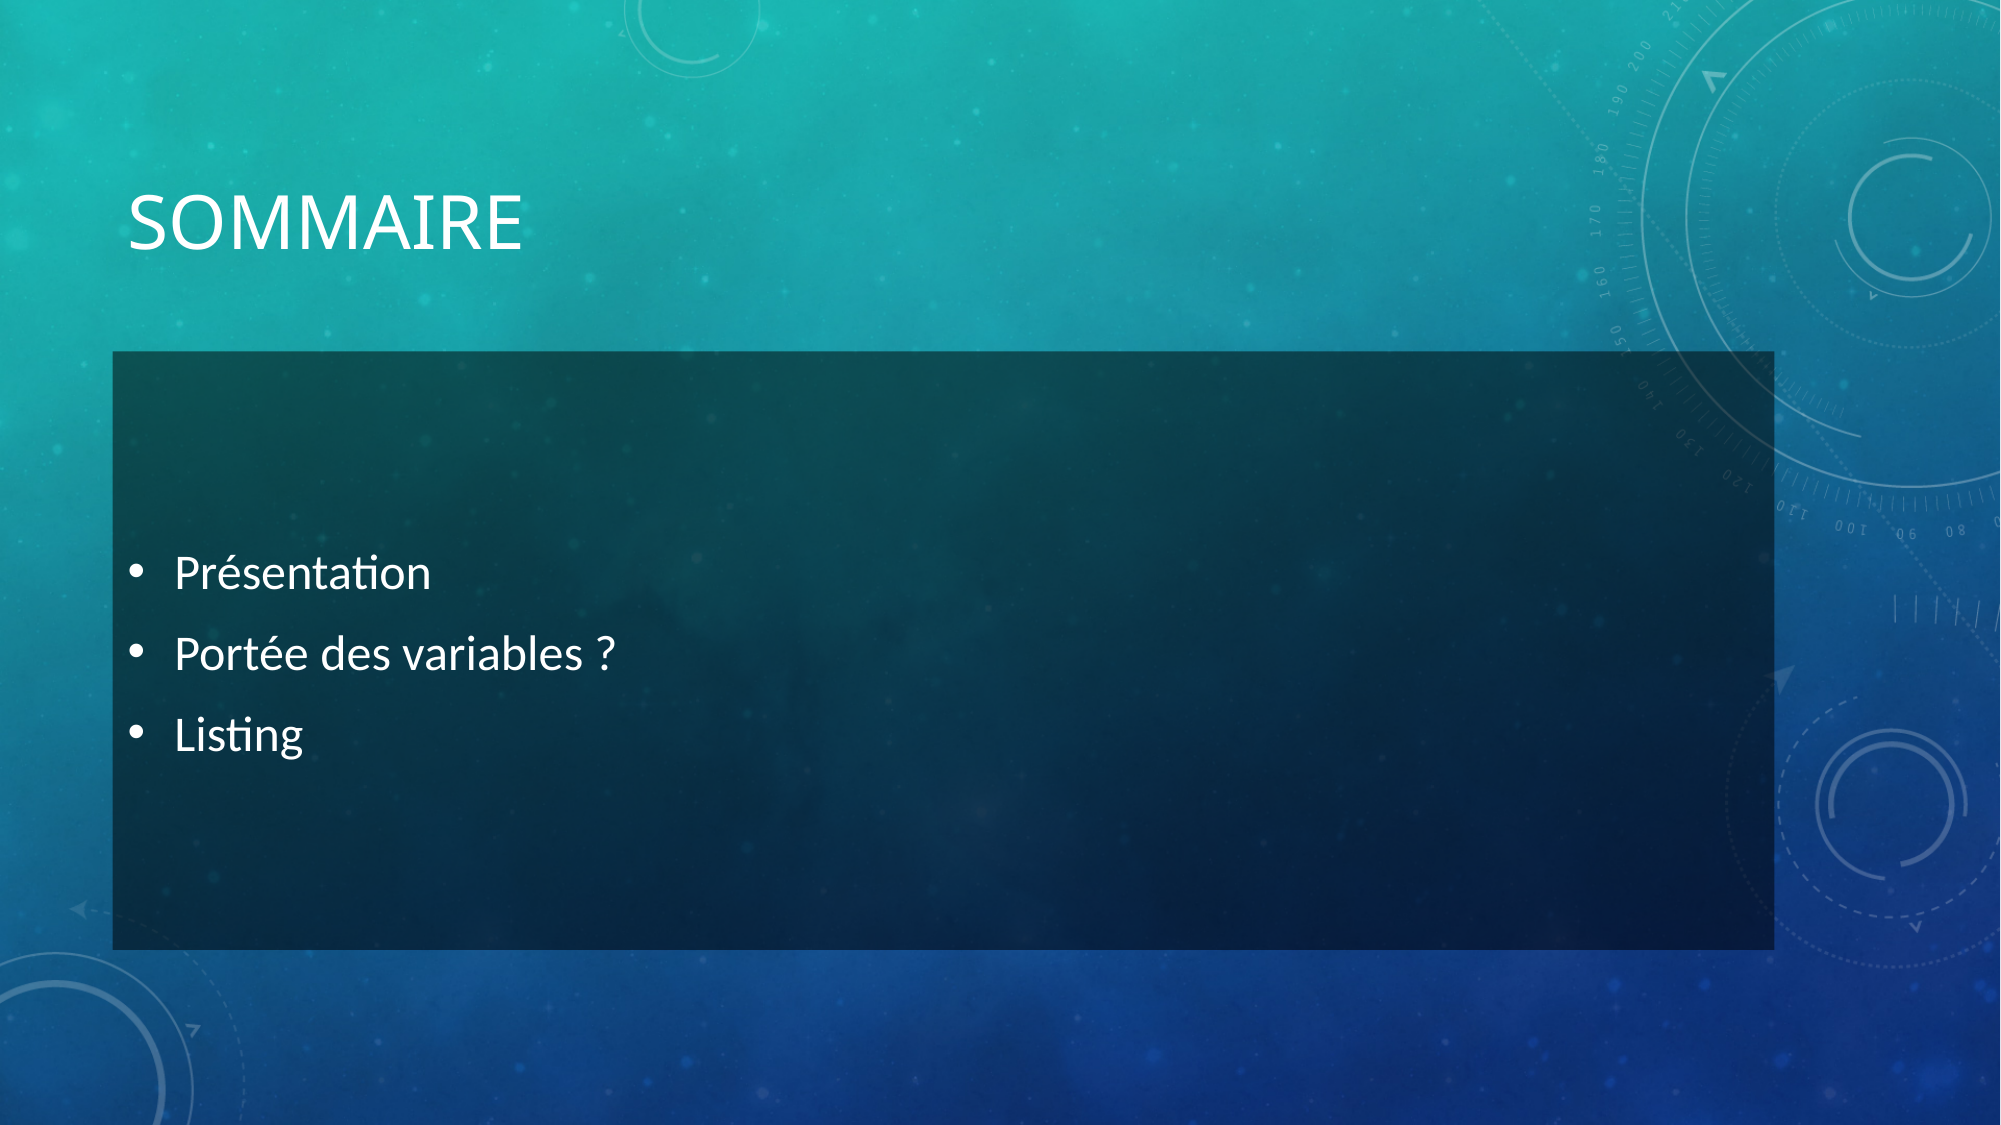

# Sommaire
Présentation
Portée des variables ?
Listing